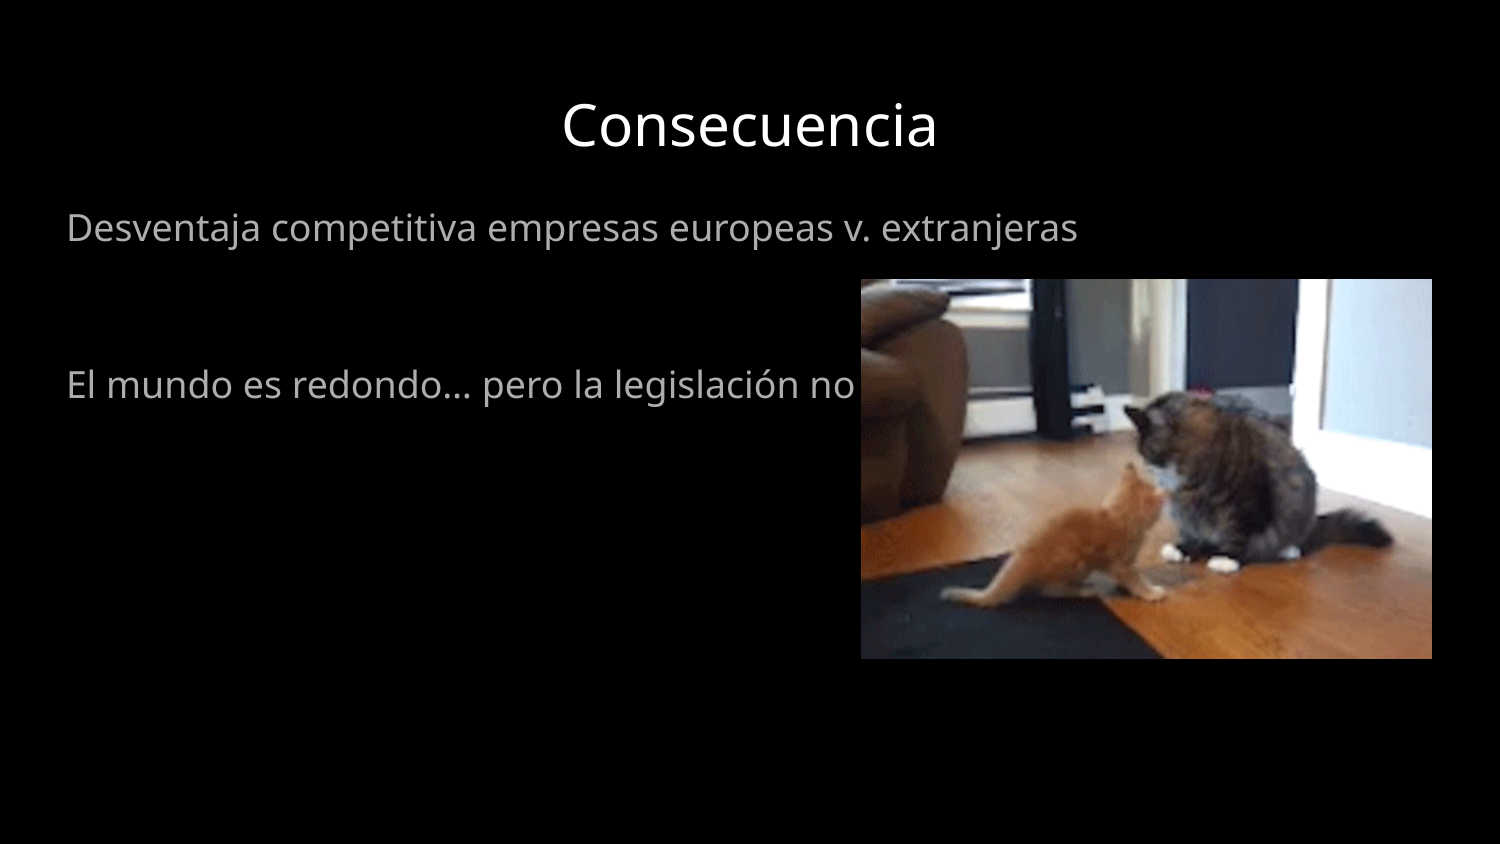

# Consecuencia
Desventaja competitiva empresas europeas v. extranjeras
El mundo es redondo… pero la legislación no